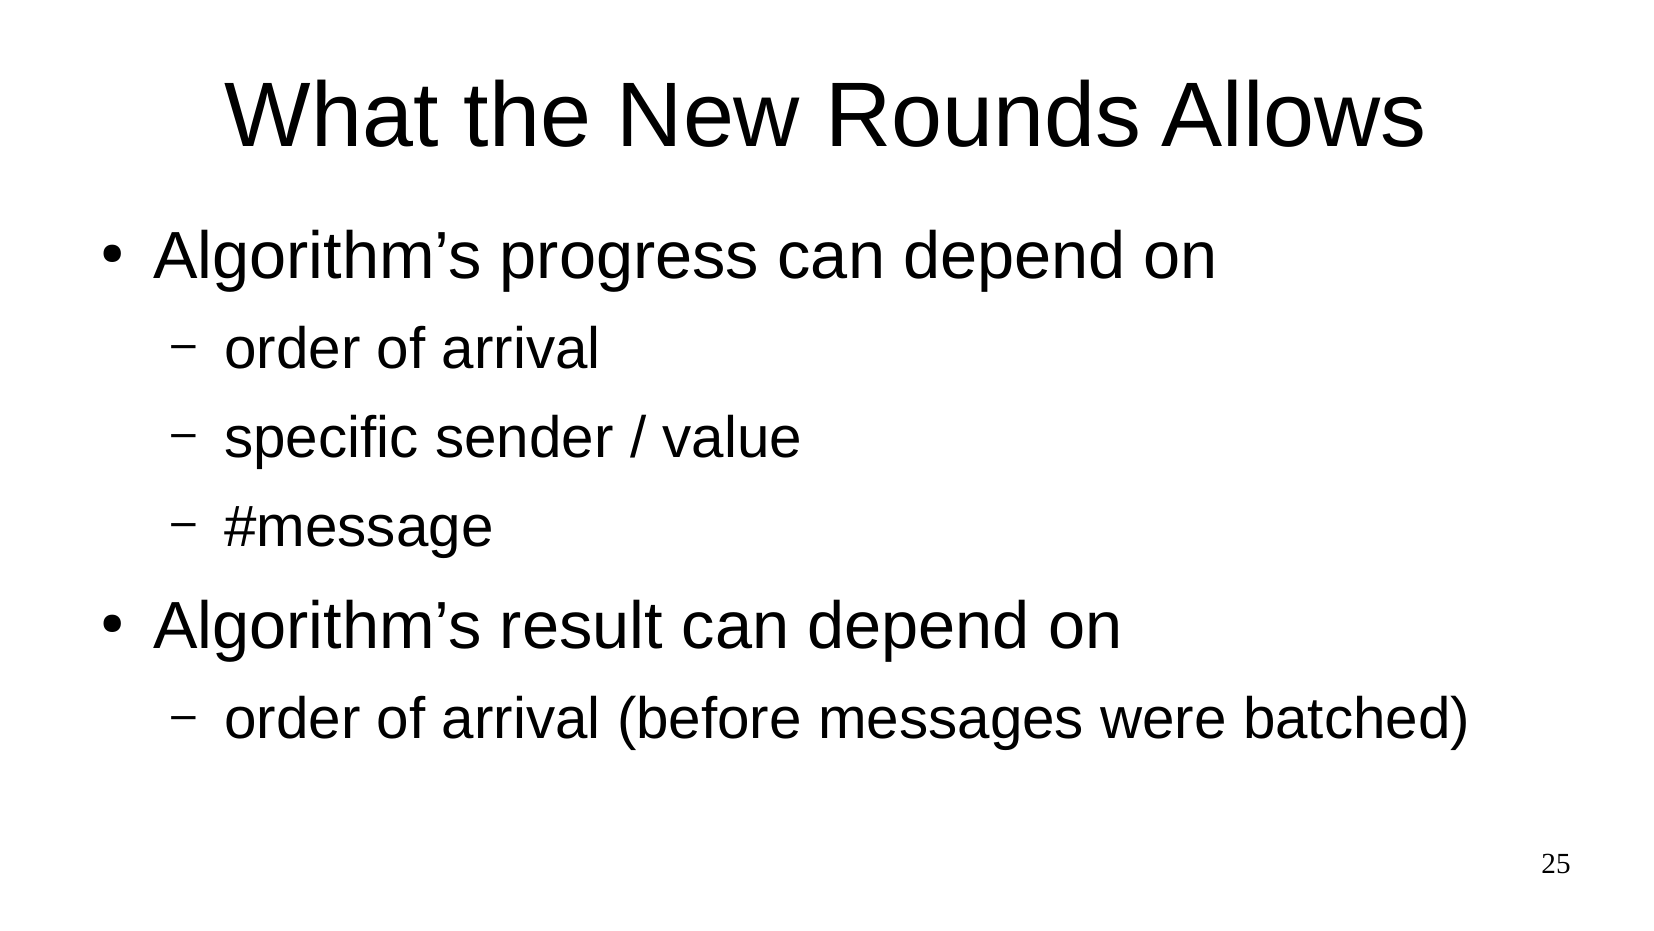

# What the New Rounds Allows
Algorithm’s progress can depend on
order of arrival
specific sender / value
#message
Algorithm’s result can depend on
order of arrival (before messages were batched)
25